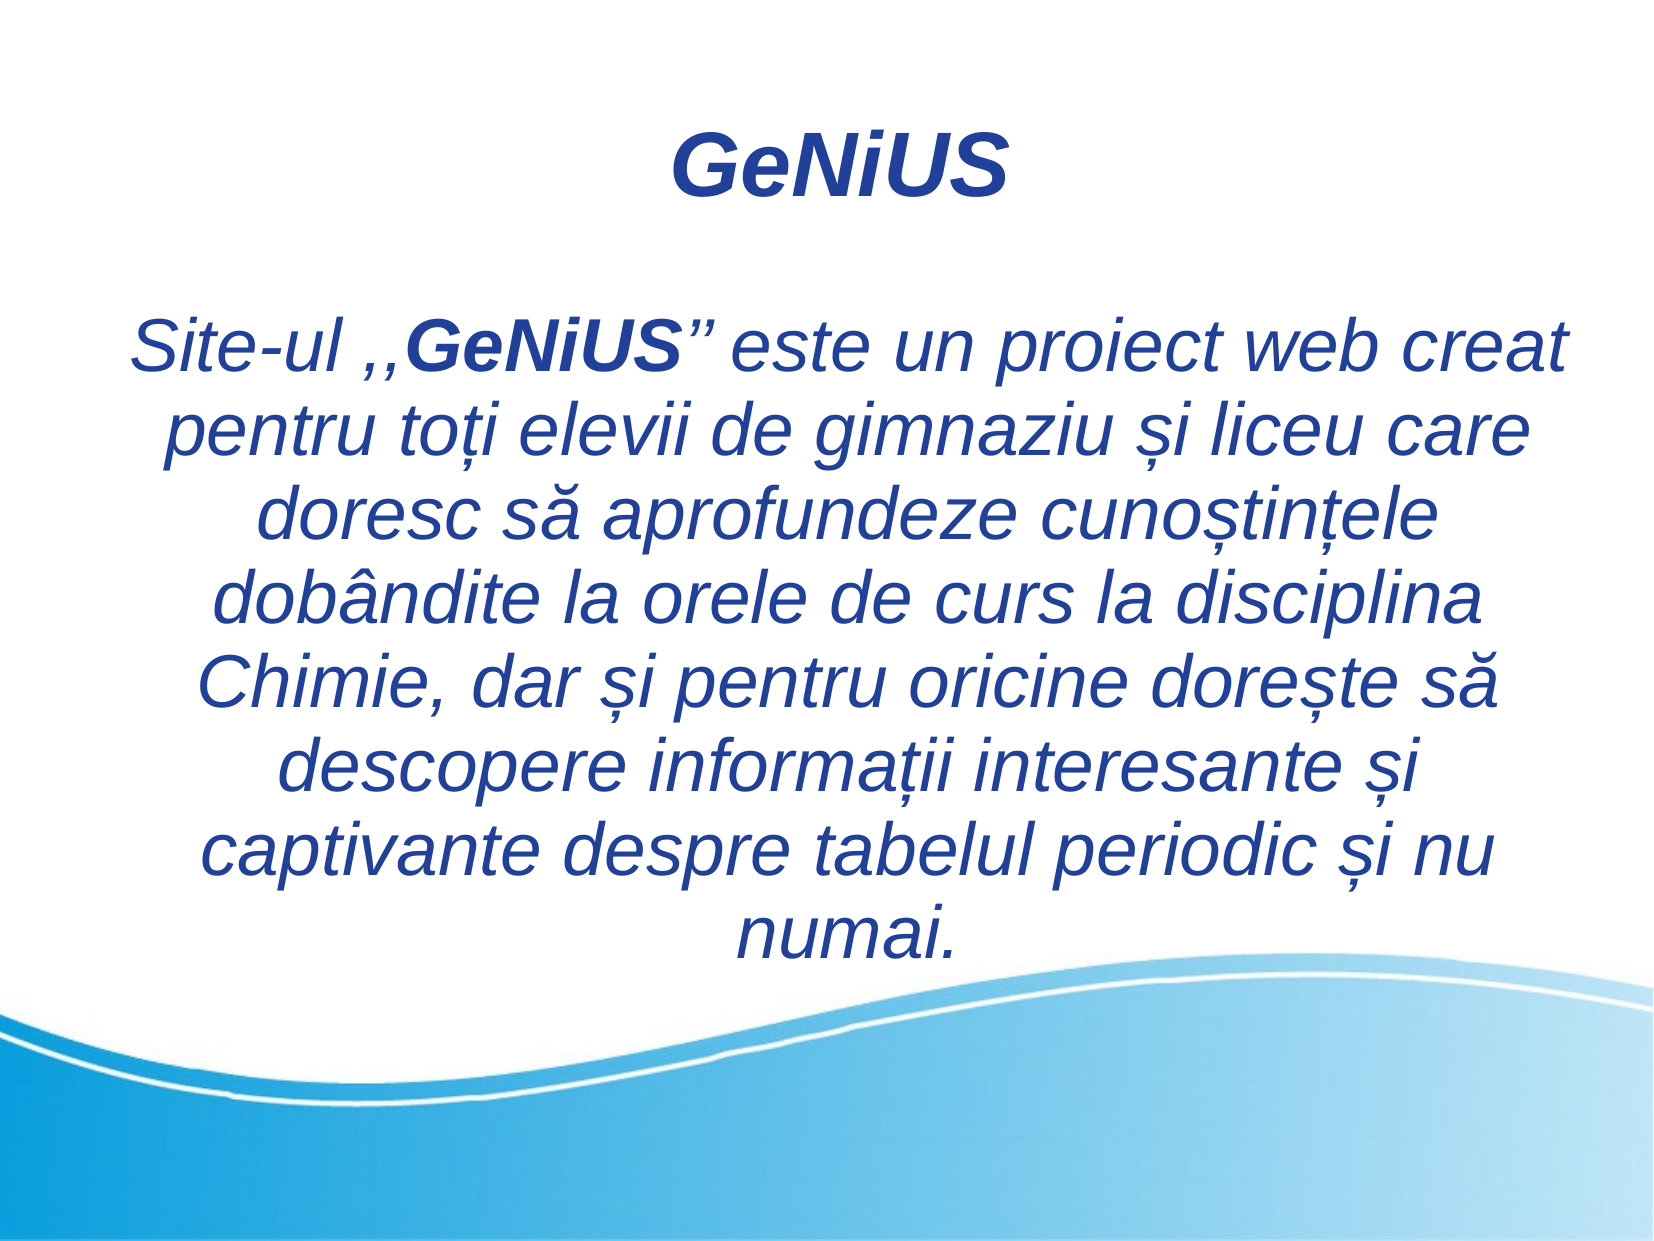

# GeNiUS
Site-ul ,,GeNiUS’’ este un proiect web creat pentru toți elevii de gimnaziu și liceu care doresc să aprofundeze cunoștințele dobândite la orele de curs la disciplina Chimie, dar și pentru oricine dorește să descopere informații interesante și captivante despre tabelul periodic și nu numai.